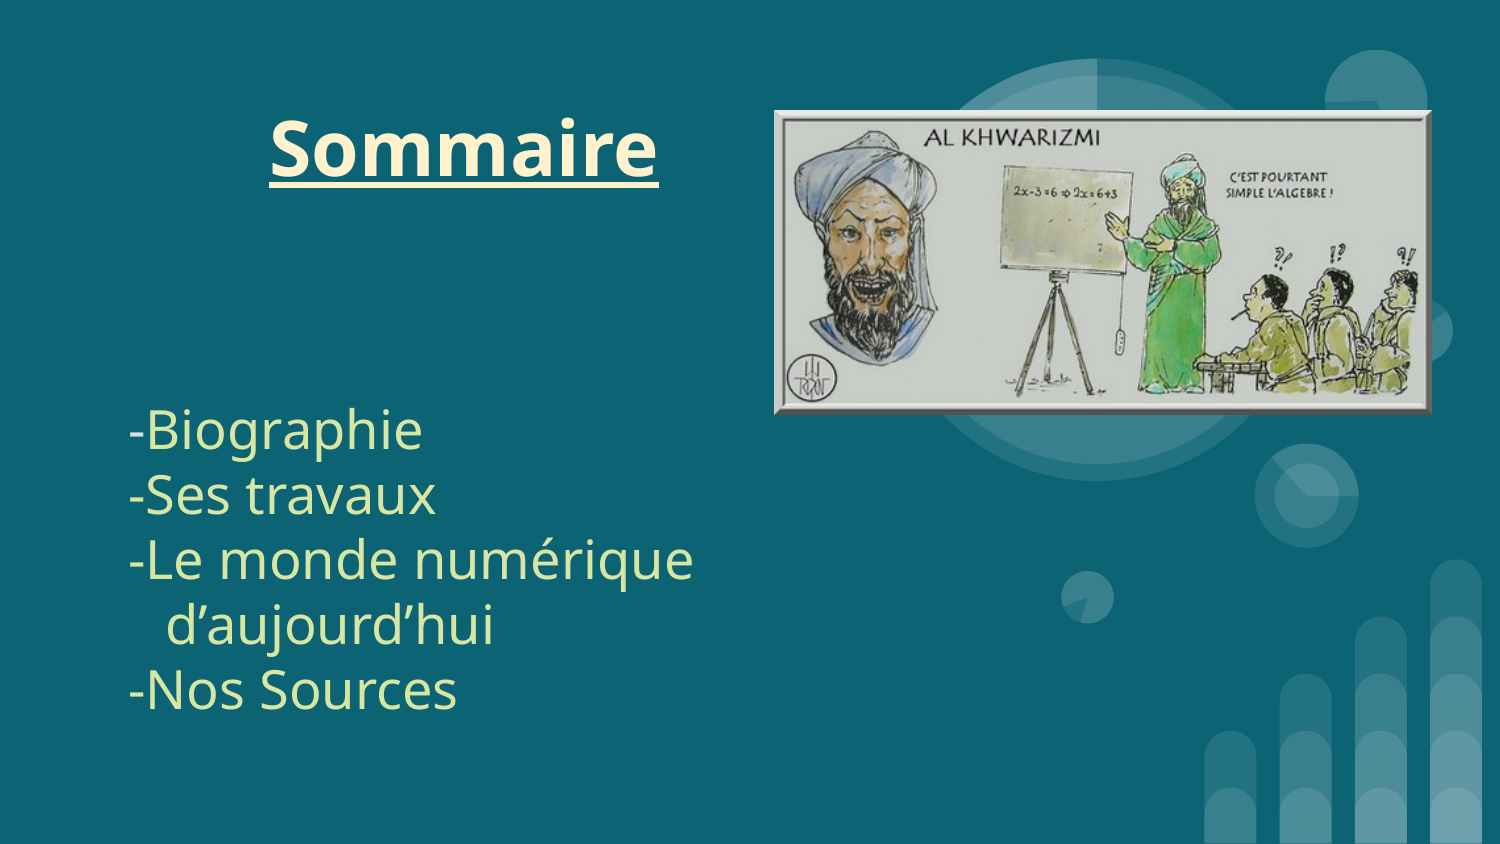

# Sommaire
-Biographie
-Ses travaux
-Le monde numérique d’aujourd’hui
-Nos Sources